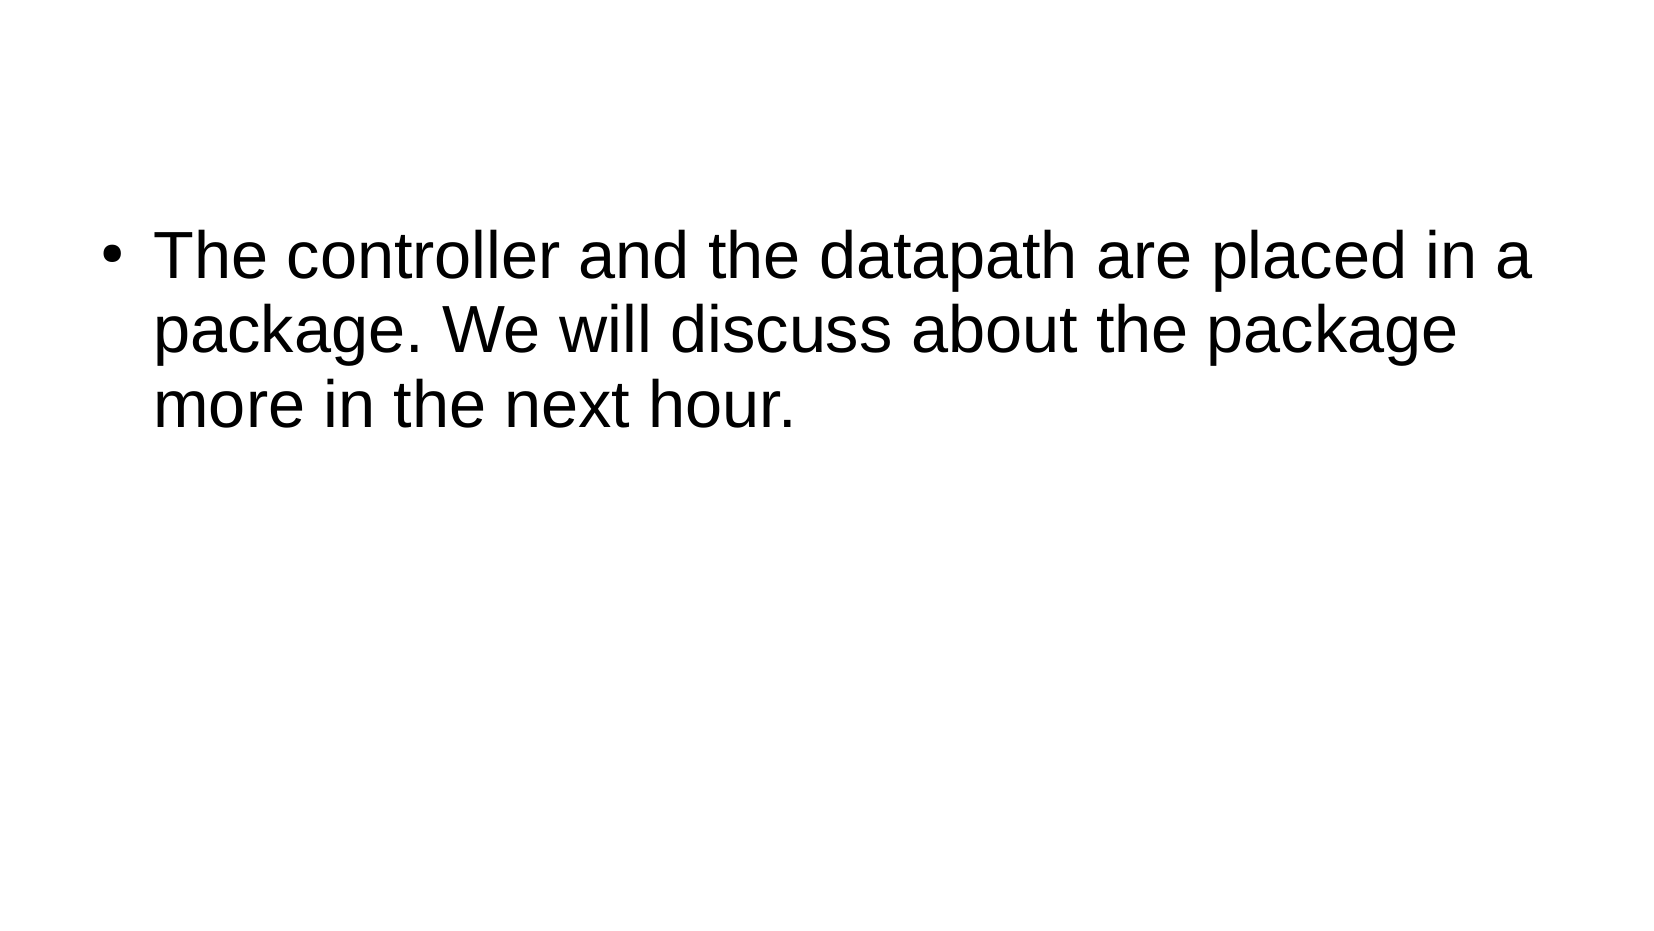

#
The controller and the datapath are placed in a package. We will discuss about the package more in the next hour.